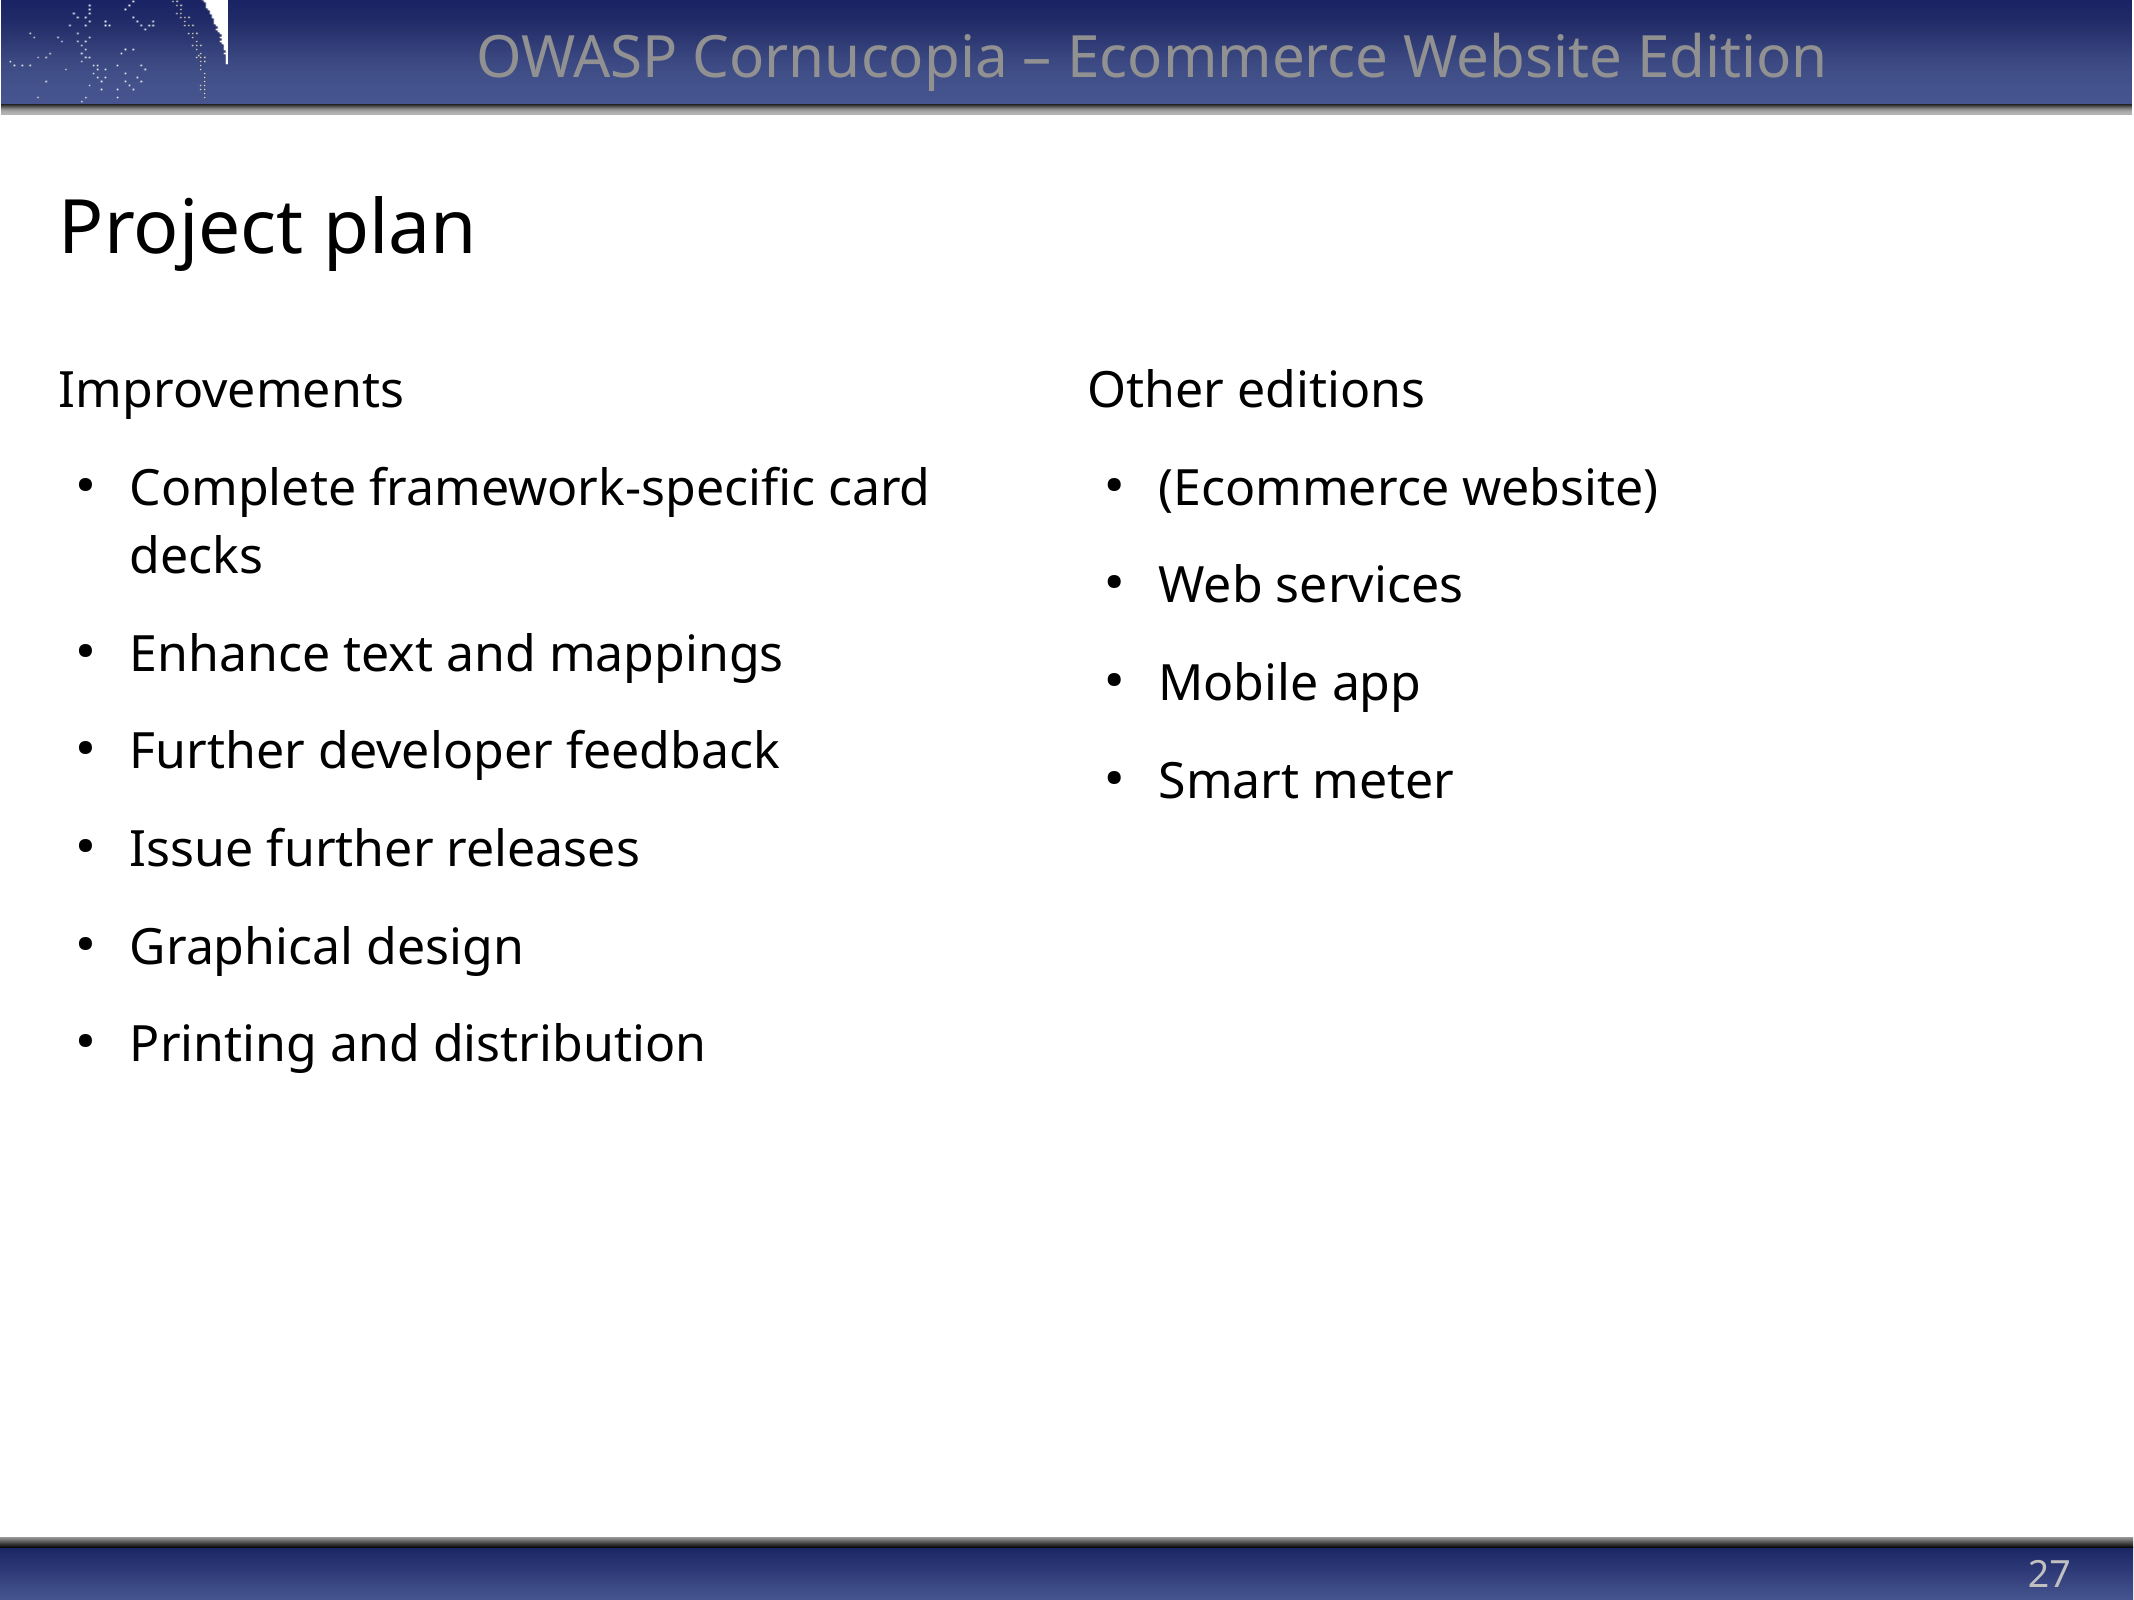

# Project plan
Improvements
Complete framework-specific card decks
Enhance text and mappings
Further developer feedback
Issue further releases
Graphical design
Printing and distribution
Other editions
(Ecommerce website)
Web services
Mobile app
Smart meter